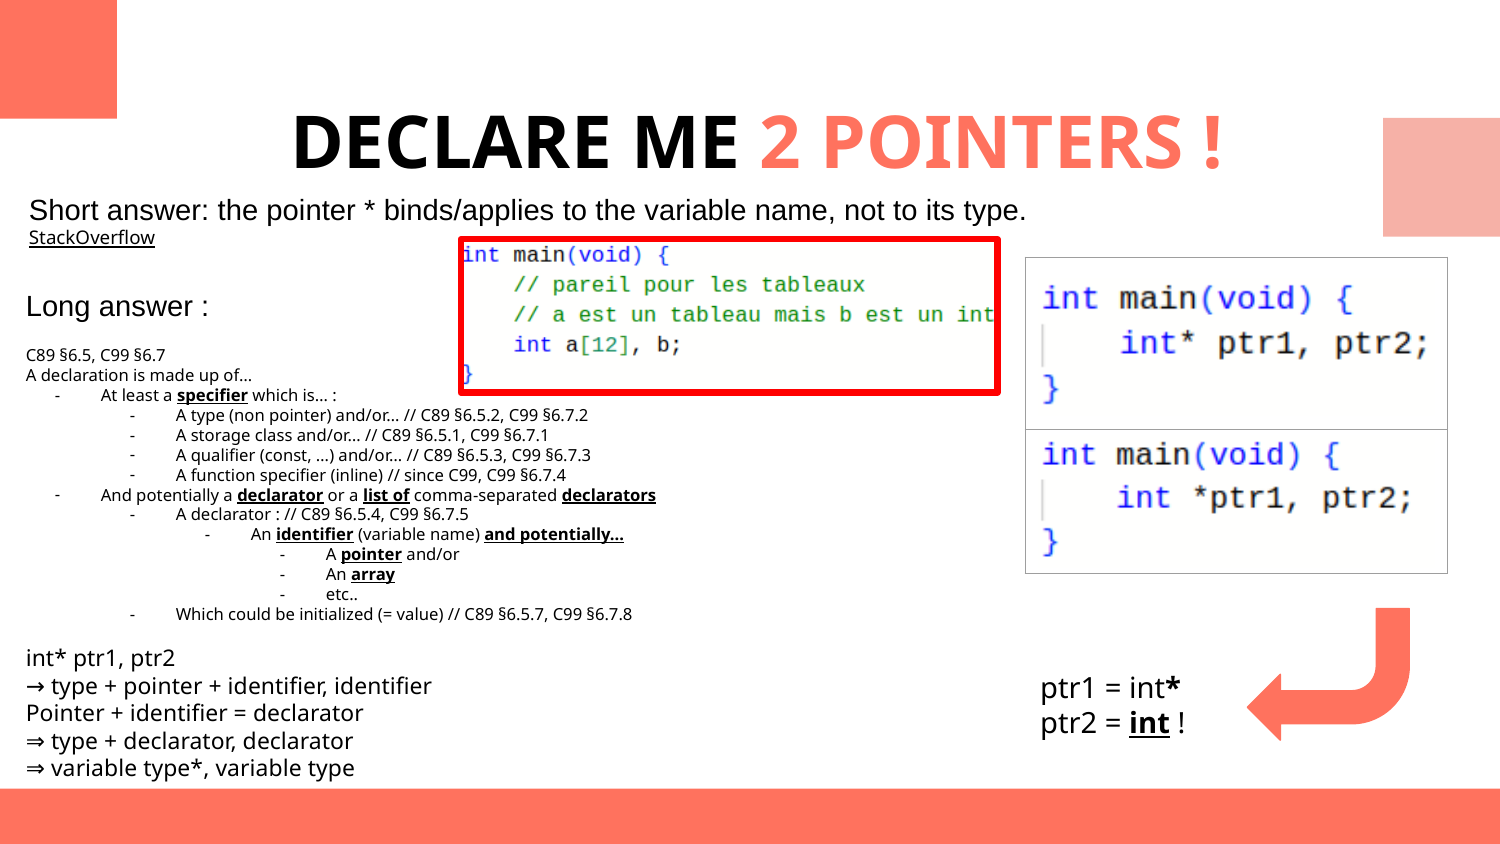

# DECLARE ME 2 POINTERS !
Short answer: the pointer * binds/applies to the variable name, not to its type.
StackOverflow
| |
| --- |
| |
Long answer :
C89 §6.5, C99 §6.7
A declaration is made up of…
At least a specifier which is… :
A type (non pointer) and/or… // C89 §6.5.2, C99 §6.7.2
A storage class and/or… // C89 §6.5.1, C99 §6.7.1
A qualifier (const, …) and/or… // C89 §6.5.3, C99 §6.7.3
A function specifier (inline) // since C99, C99 §6.7.4
And potentially a declarator or a list of comma-separated declarators
A declarator : // C89 §6.5.4, C99 §6.7.5
An identifier (variable name) and potentially…
A pointer and/or
An array
etc..
Which could be initialized (= value) // C89 §6.5.7, C99 §6.7.8
int* ptr1, ptr2
→ type + pointer + identifier, identifier
Pointer + identifier = declarator
⇒ type + declarator, declarator
⇒ variable type*, variable type
ptr1 = int*
ptr2 = int !